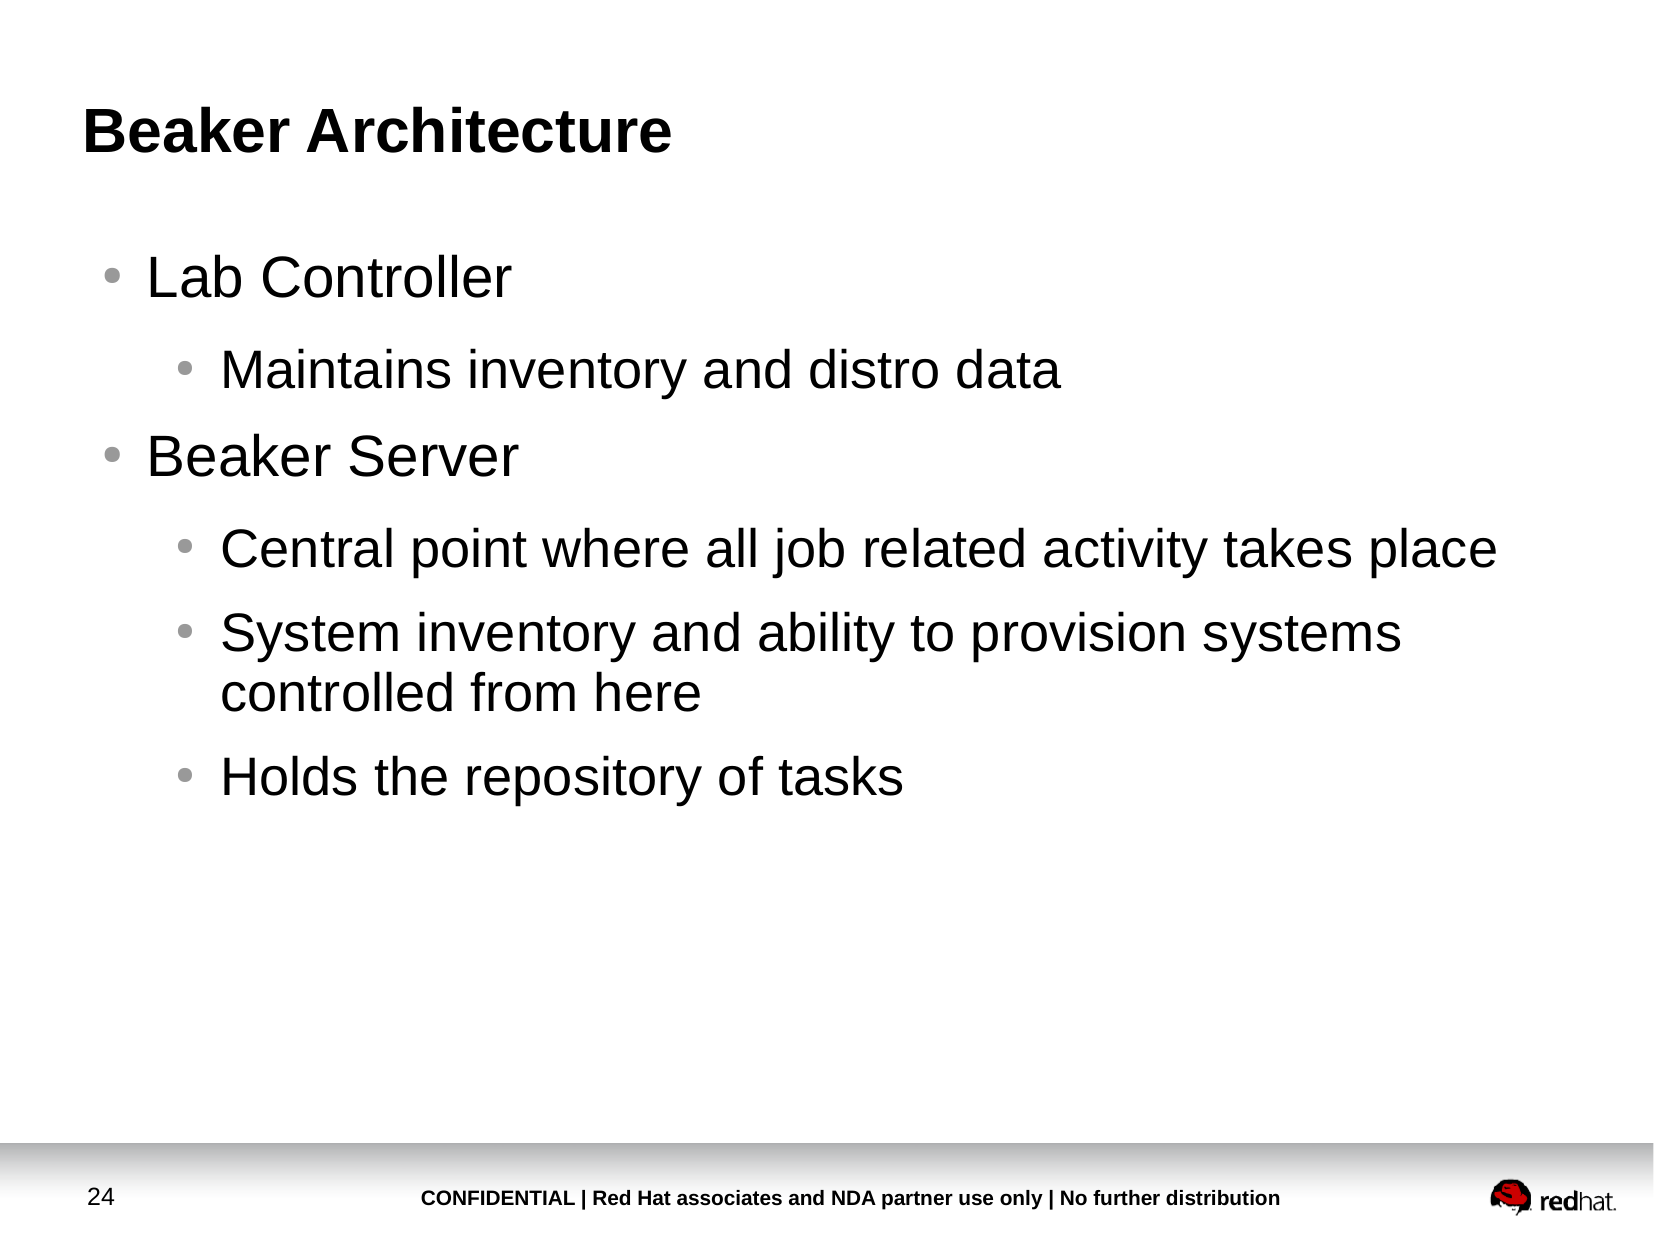

# Beaker Architecture
Lab Controller
Maintains inventory and distro data
Beaker Server
Central point where all job related activity takes place
System inventory and ability to provision systems controlled from here
Holds the repository of tasks